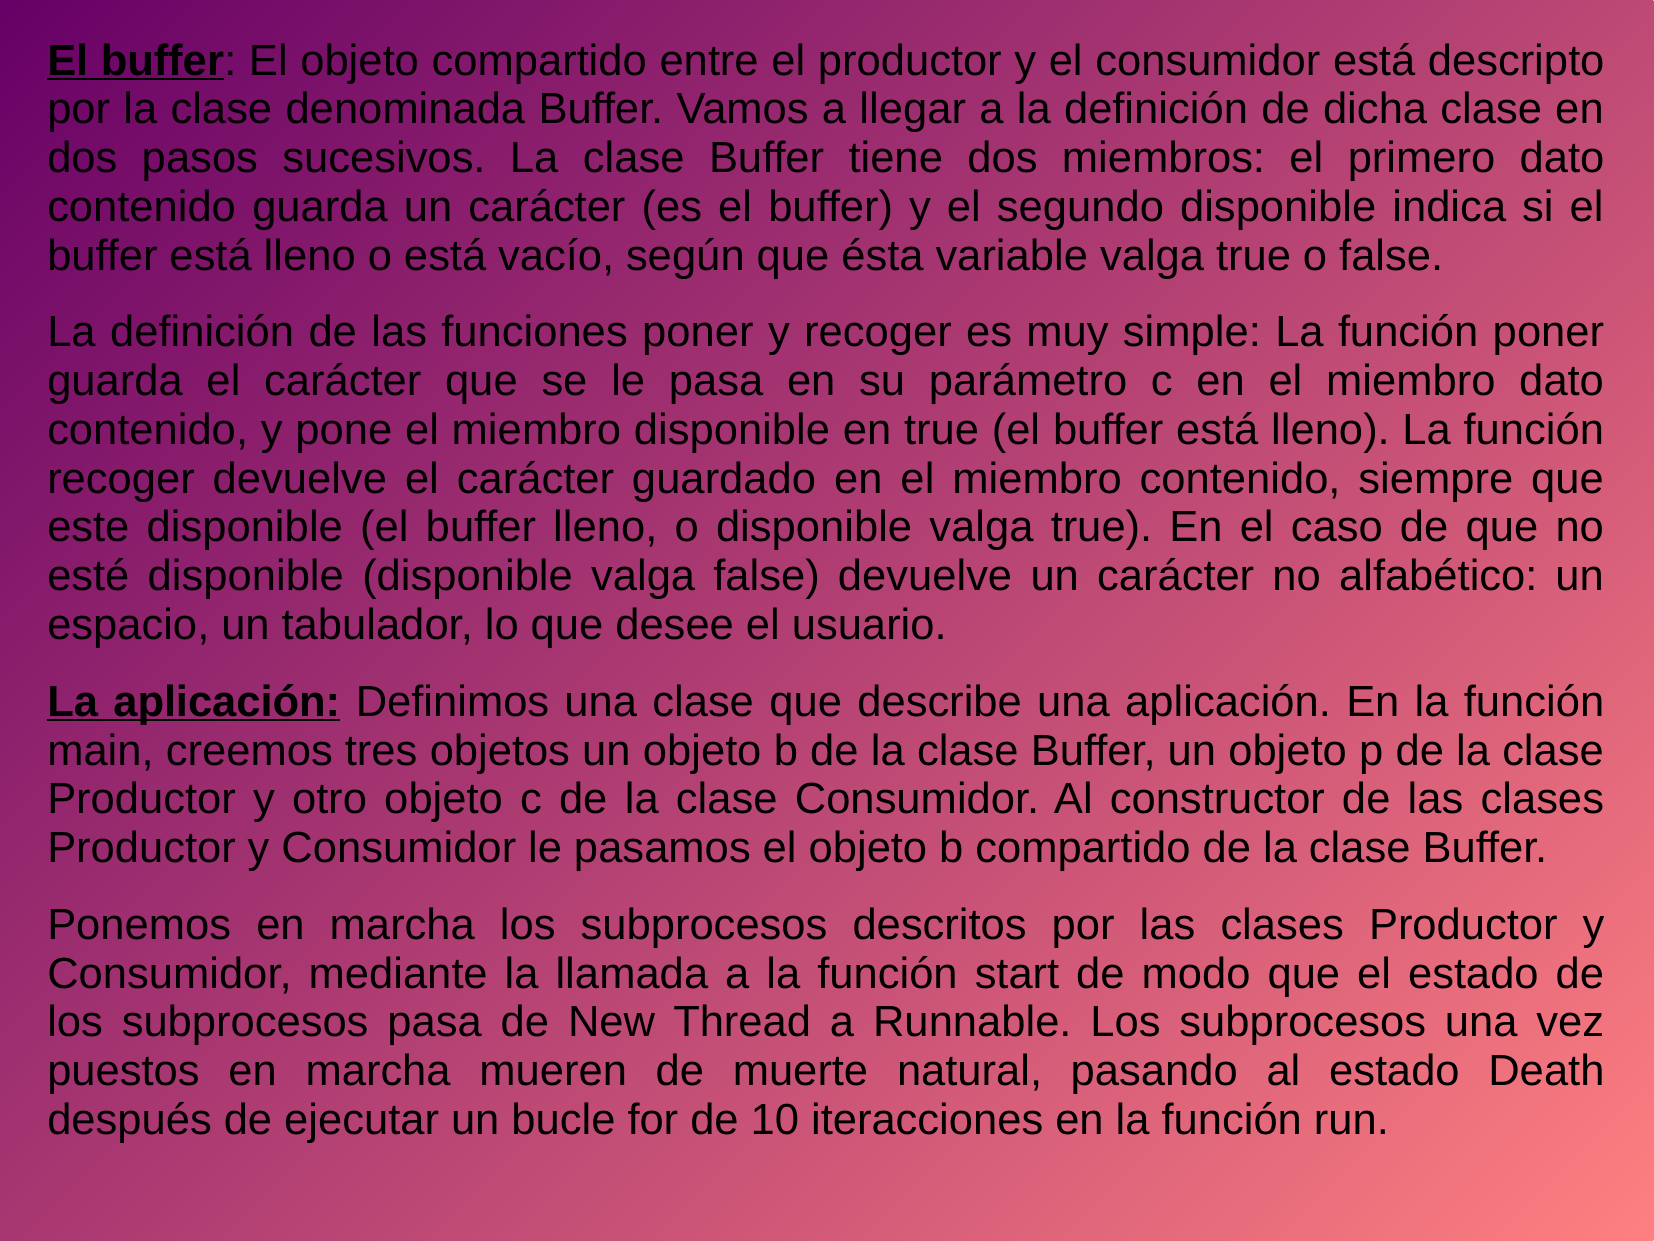

# El buffer: El objeto compartido entre el productor y el consumidor está descripto por la clase denominada Buffer. Vamos a llegar a la definición de dicha clase en dos pasos sucesivos. La clase Buffer tiene dos miembros: el primero dato contenido guarda un carácter (es el buffer) y el segundo disponible indica si el buffer está lleno o está vacío, según que ésta variable valga true o false.
La definición de las funciones poner y recoger es muy simple: La función poner guarda el carácter que se le pasa en su parámetro c en el miembro dato contenido, y pone el miembro disponible en true (el buffer está lleno). La función recoger devuelve el carácter guardado en el miembro contenido, siempre que este disponible (el buffer lleno, o disponible valga true). En el caso de que no esté disponible (disponible valga false) devuelve un carácter no alfabético: un espacio, un tabulador, lo que desee el usuario.
La aplicación: Definimos una clase que describe una aplicación. En la función main, creemos tres objetos un objeto b de la clase Buffer, un objeto p de la clase Productor y otro objeto c de la clase Consumidor. Al constructor de las clases Productor y Consumidor le pasamos el objeto b compartido de la clase Buffer.
Ponemos en marcha los subprocesos descritos por las clases Productor y Consumidor, mediante la llamada a la función start de modo que el estado de los subprocesos pasa de New Thread a Runnable. Los subprocesos una vez puestos en marcha mueren de muerte natural, pasando al estado Death después de ejecutar un bucle for de 10 iteracciones en la función run.